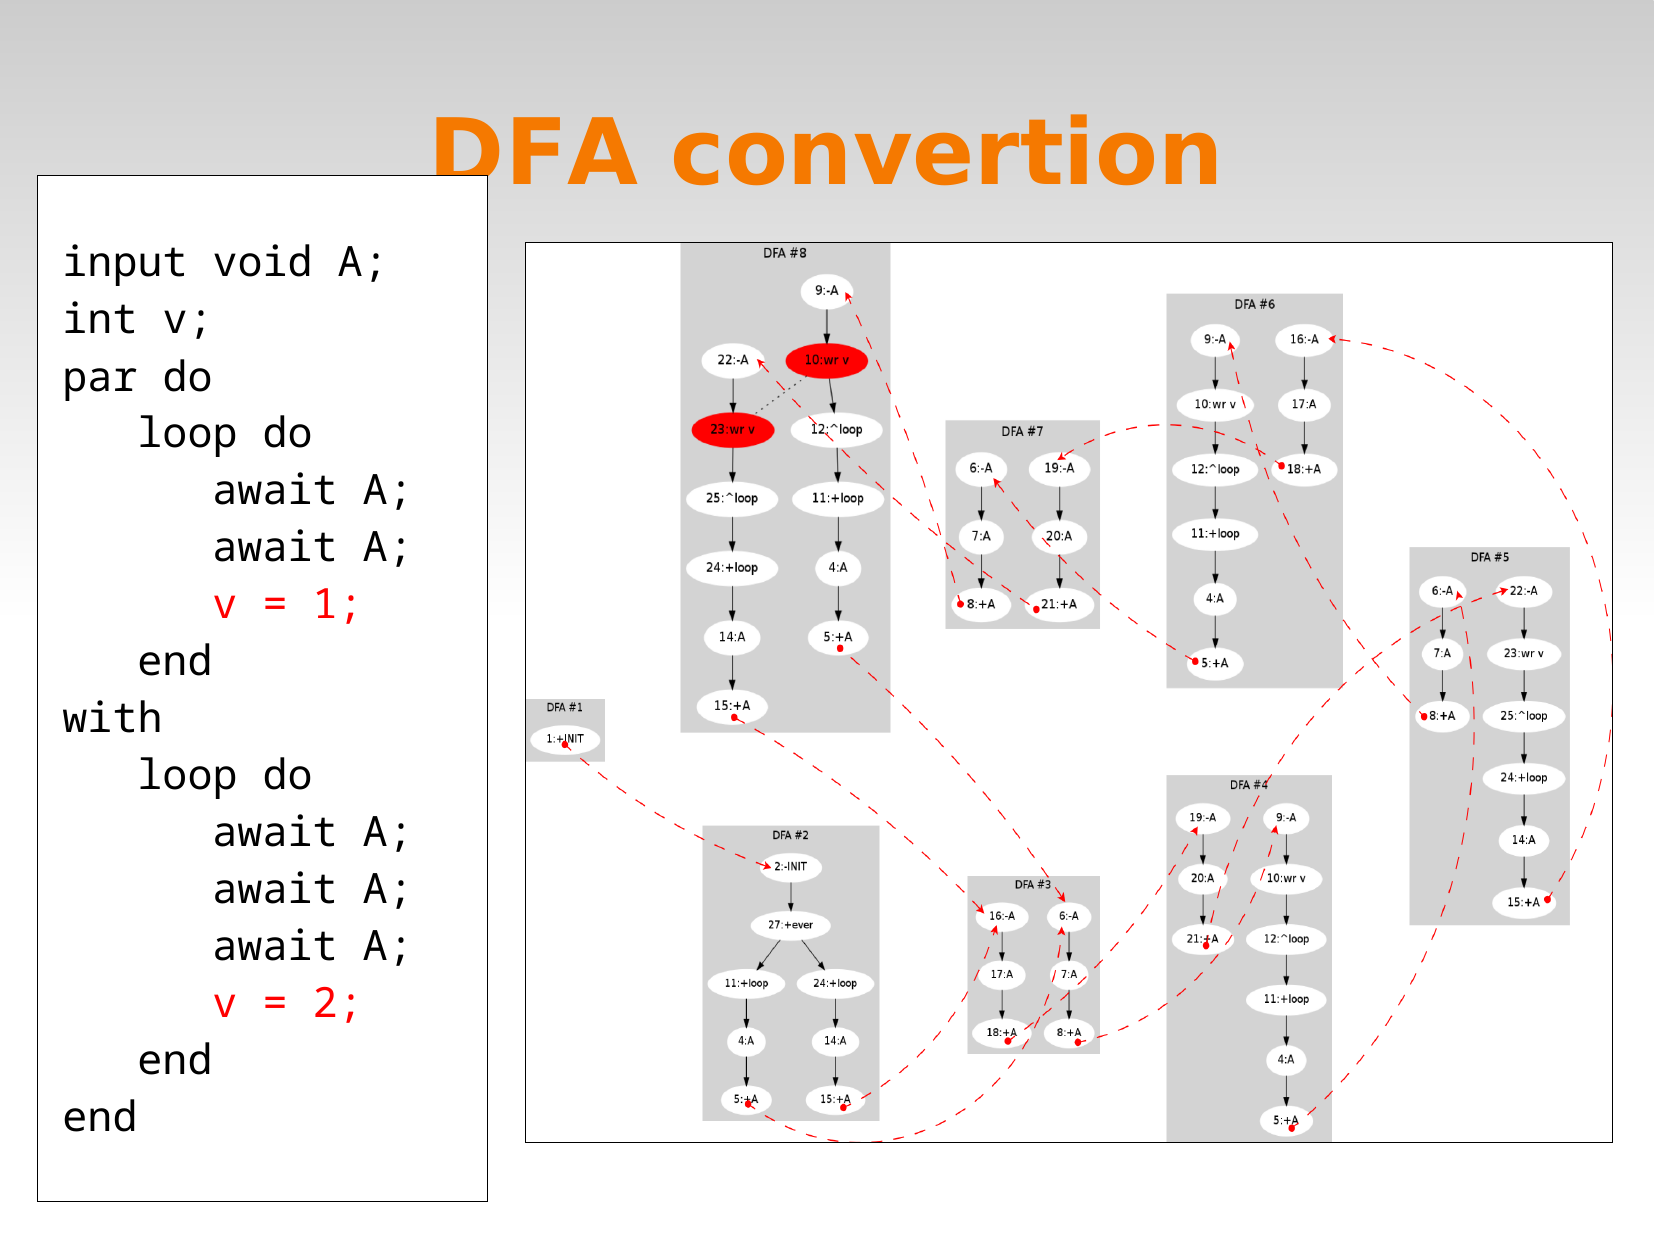

# DFA convertion
 input void A;
 int v;
 par do
 loop do
 await A;
 await A;
 v = 1;
 end
 with
 loop do
 await A;
 await A;
 await A;
 v = 2;
 end
 end